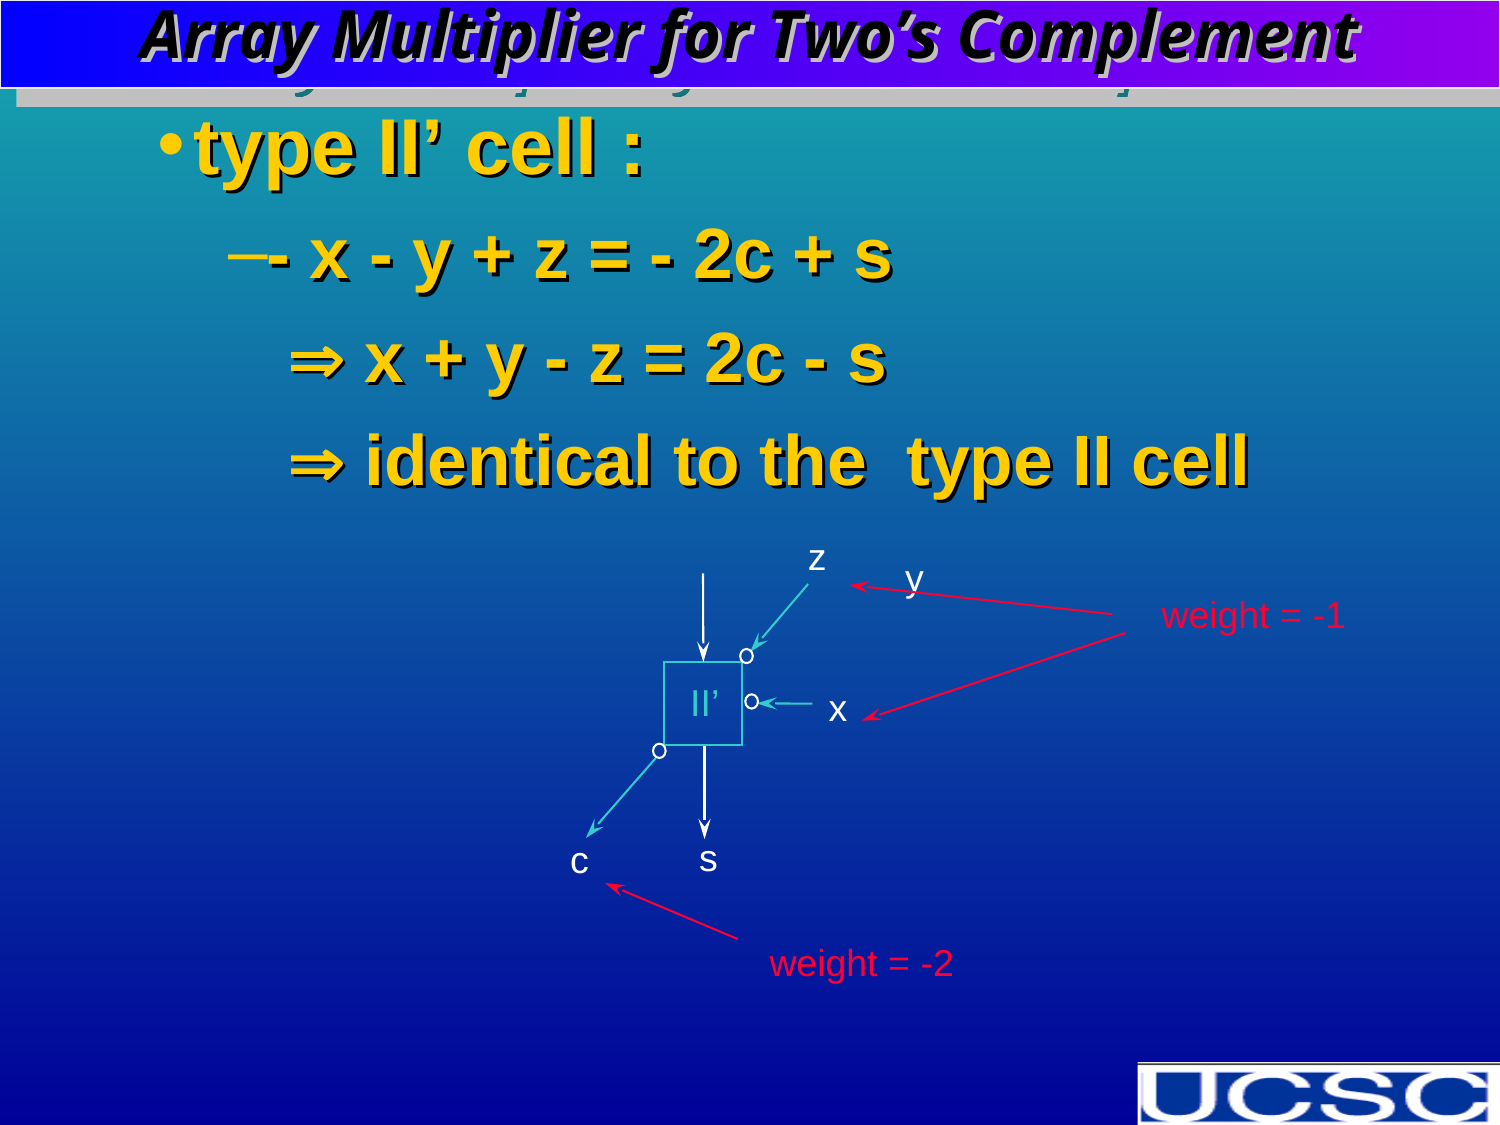

#
Array Multiplier for Two’s Complement
type II’ cell :
- x - y + z = - 2c + s
  x + y - z = 2c - s
  identical to the type II cell
z
y
weight = -1
II’
x
s
c
weight = -2